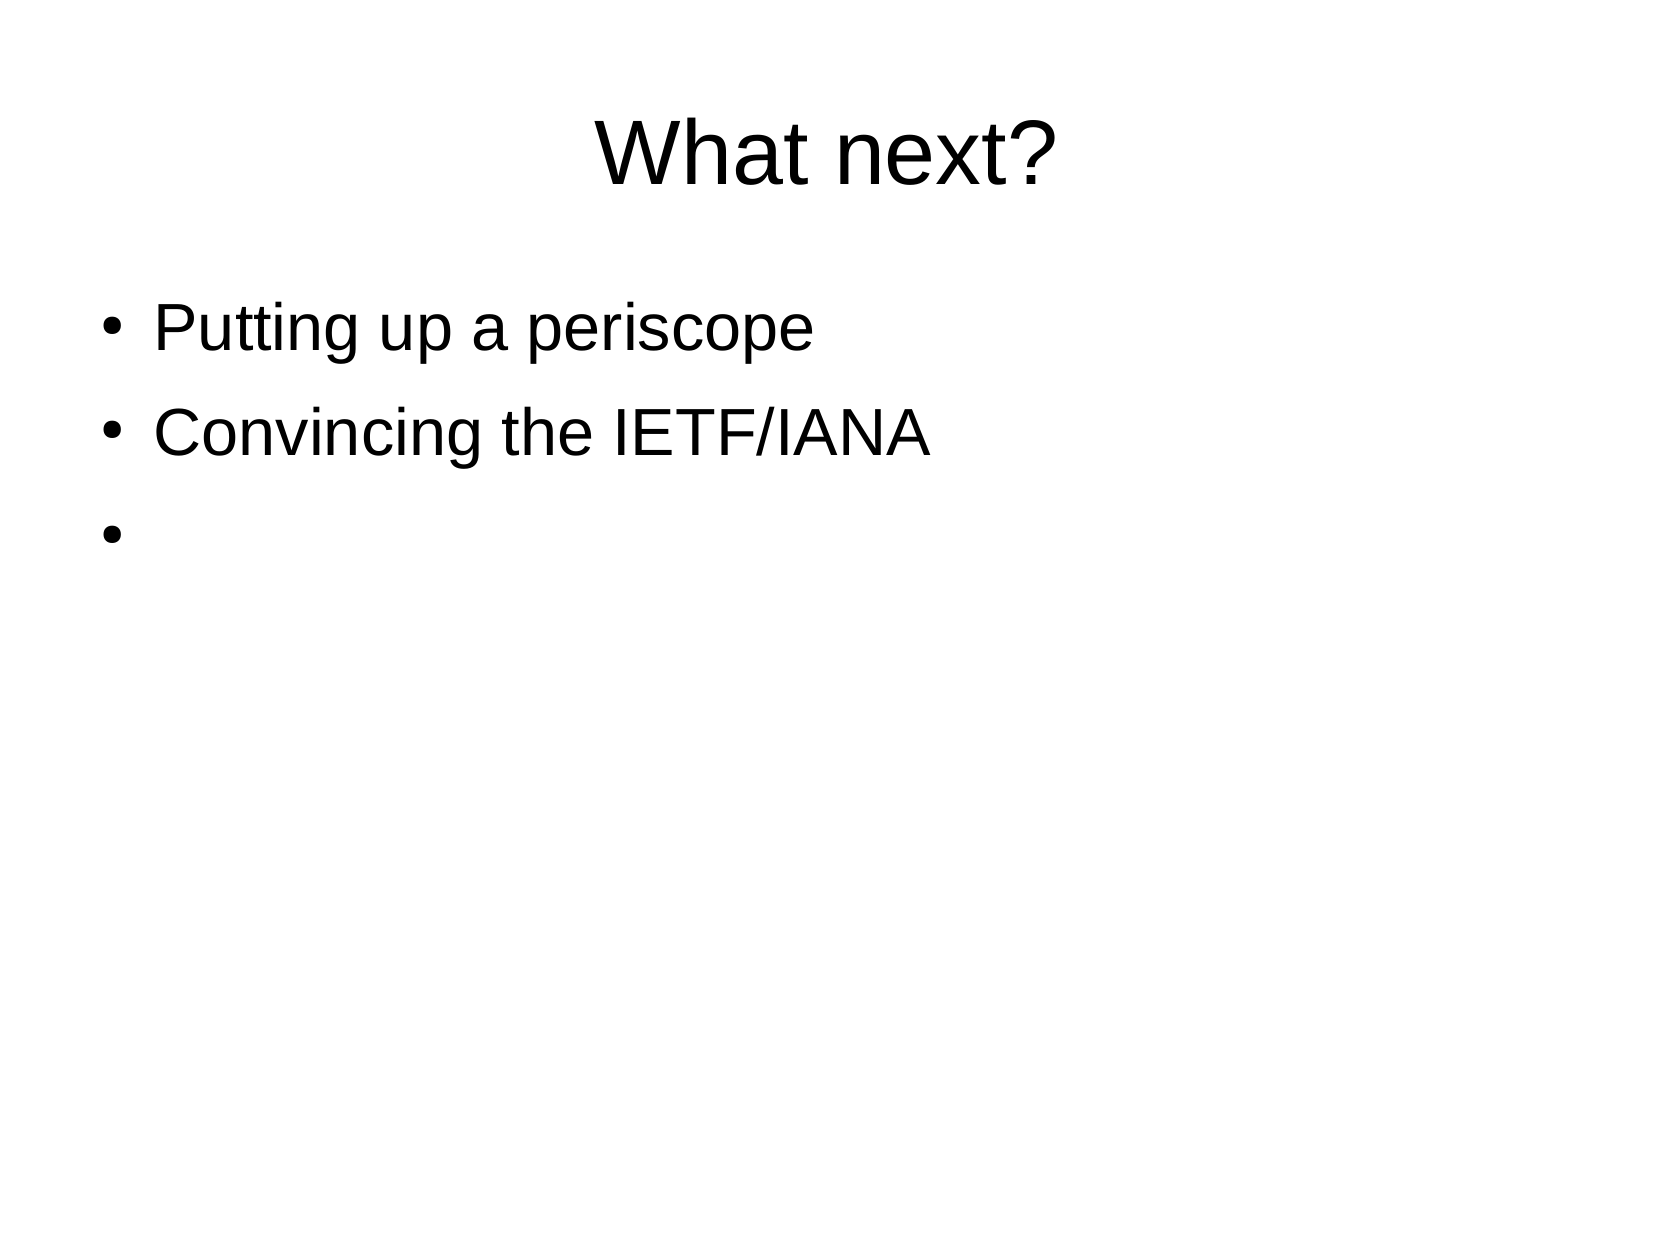

# What next?
Putting up a periscope
Convincing the IETF/IANA